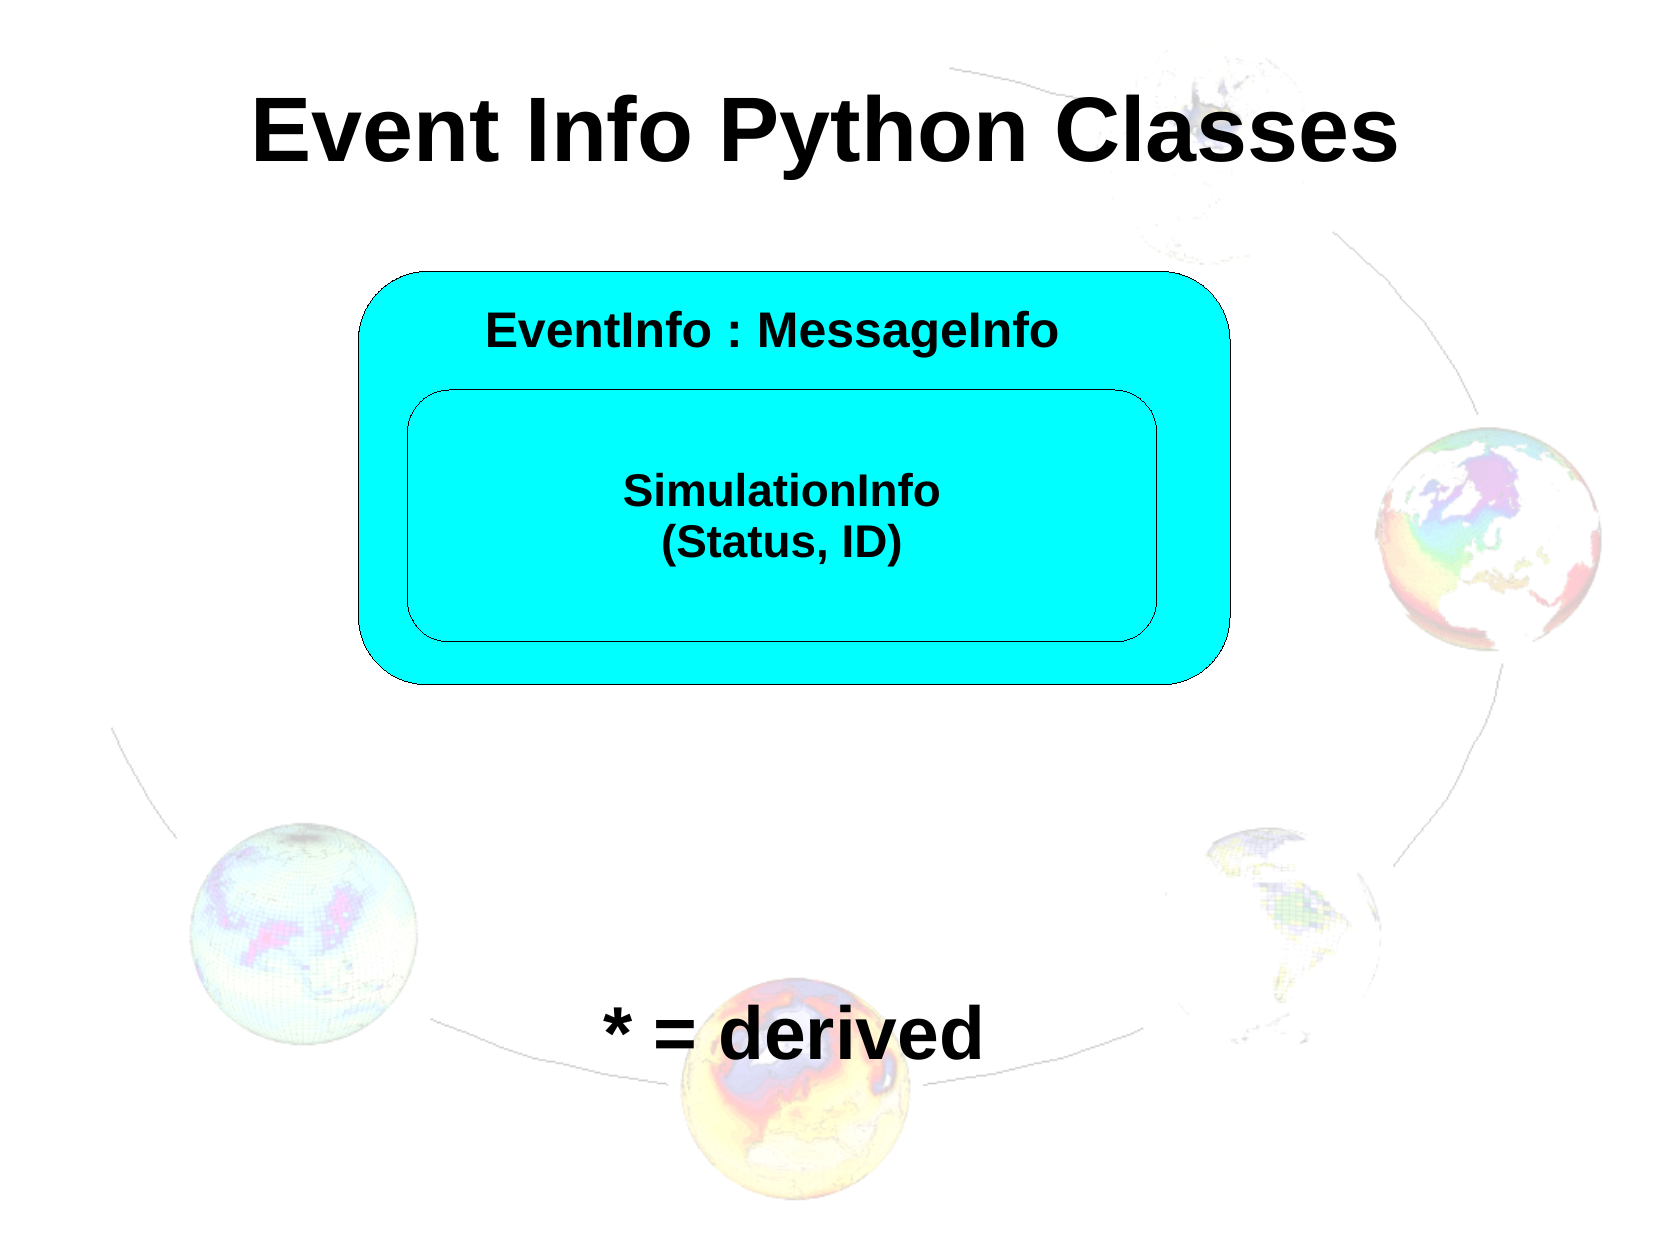

# Event Info Python Classes
EventInfo : MessageInfo
SimulationInfo
(Status, ID)
* = derived